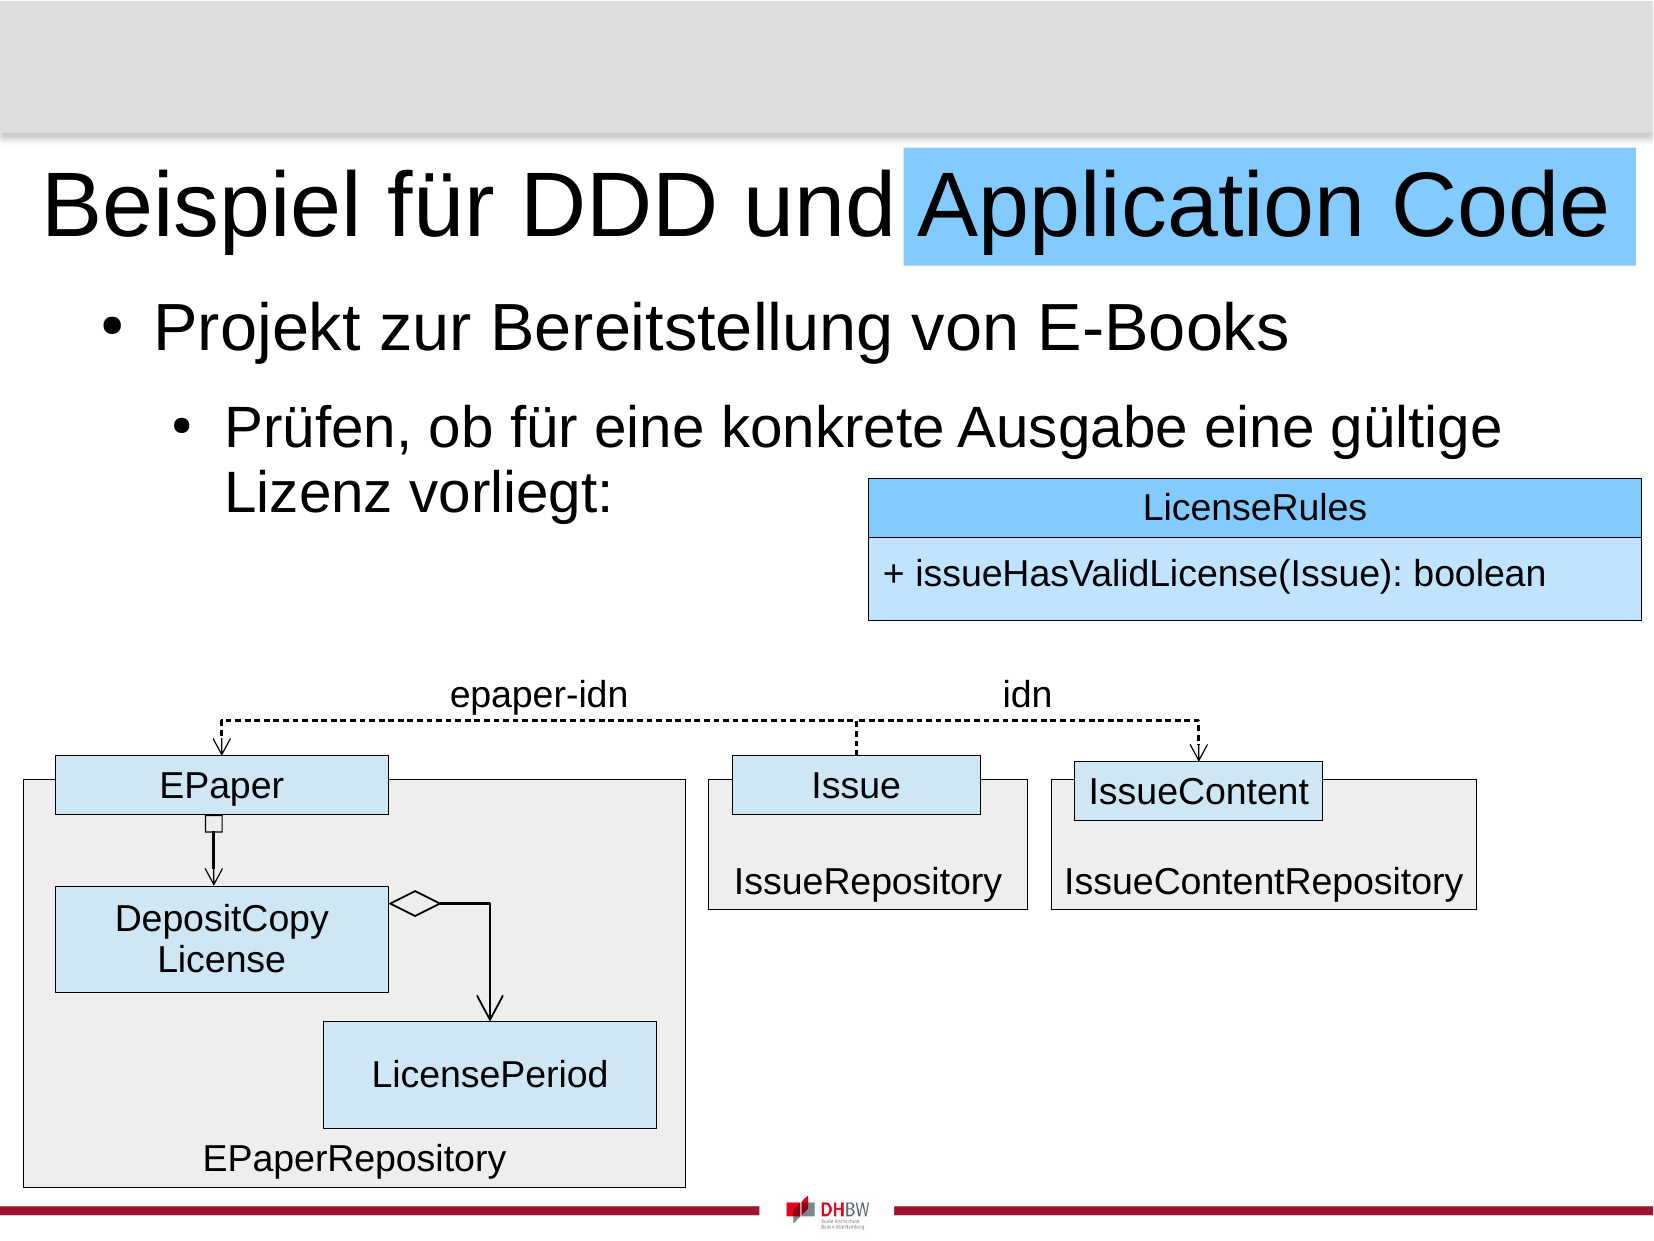

# Beispiel für DDD und Application Code
Projekt zur Bereitstellung von E-Books
Prüfen, ob für eine konkrete Ausgabe eine gültige Lizenz vorliegt:
LicenseRules
+ issueHasValidLicense(Issue): boolean
EPaper
Issue
IssueContent
EPaperRepository
IssueRepository
IssueContentRepository
DepositCopy
License
LicensePeriod